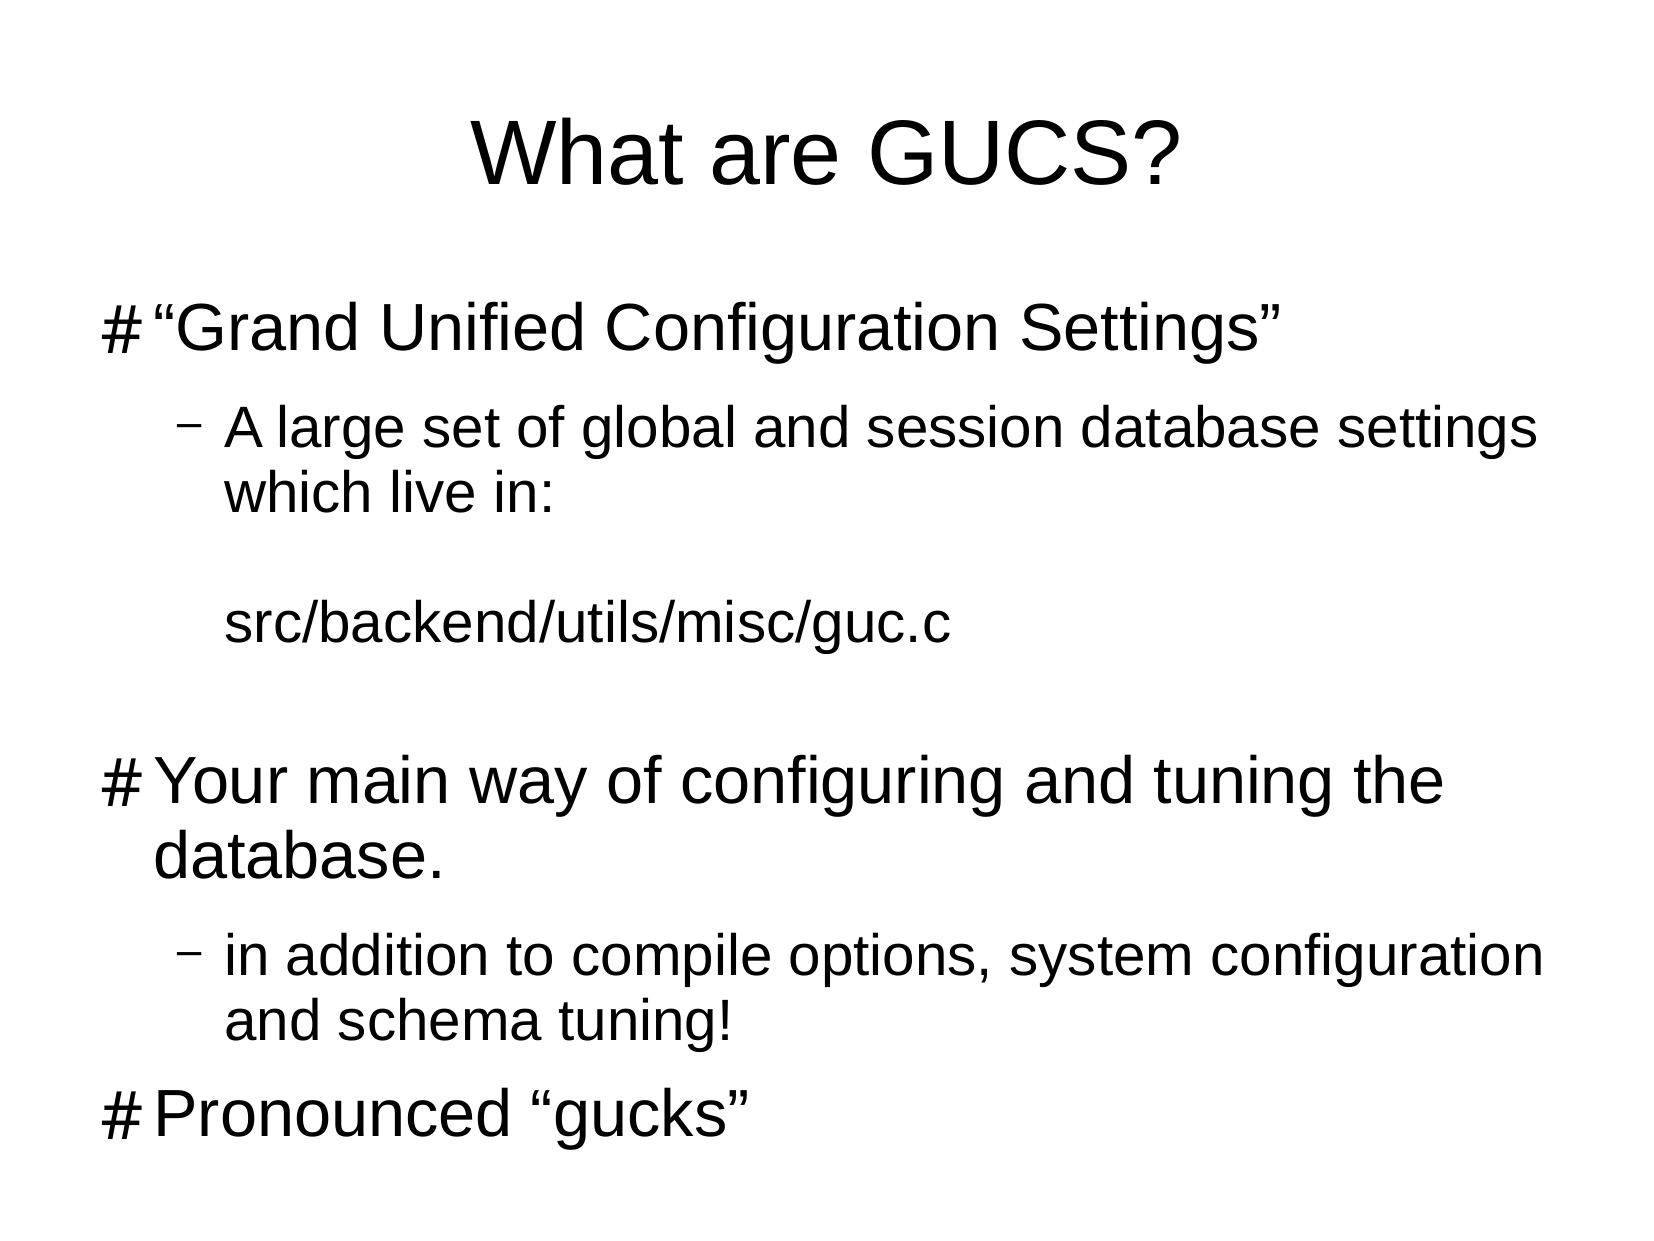

# What are GUCS?
“Grand Unified Configuration Settings”
A large set of global and session database settings which live in:
src/backend/utils/misc/guc.c
Your main way of configuring and tuning the database.
in addition to compile options, system configuration and schema tuning!
Pronounced “gucks”